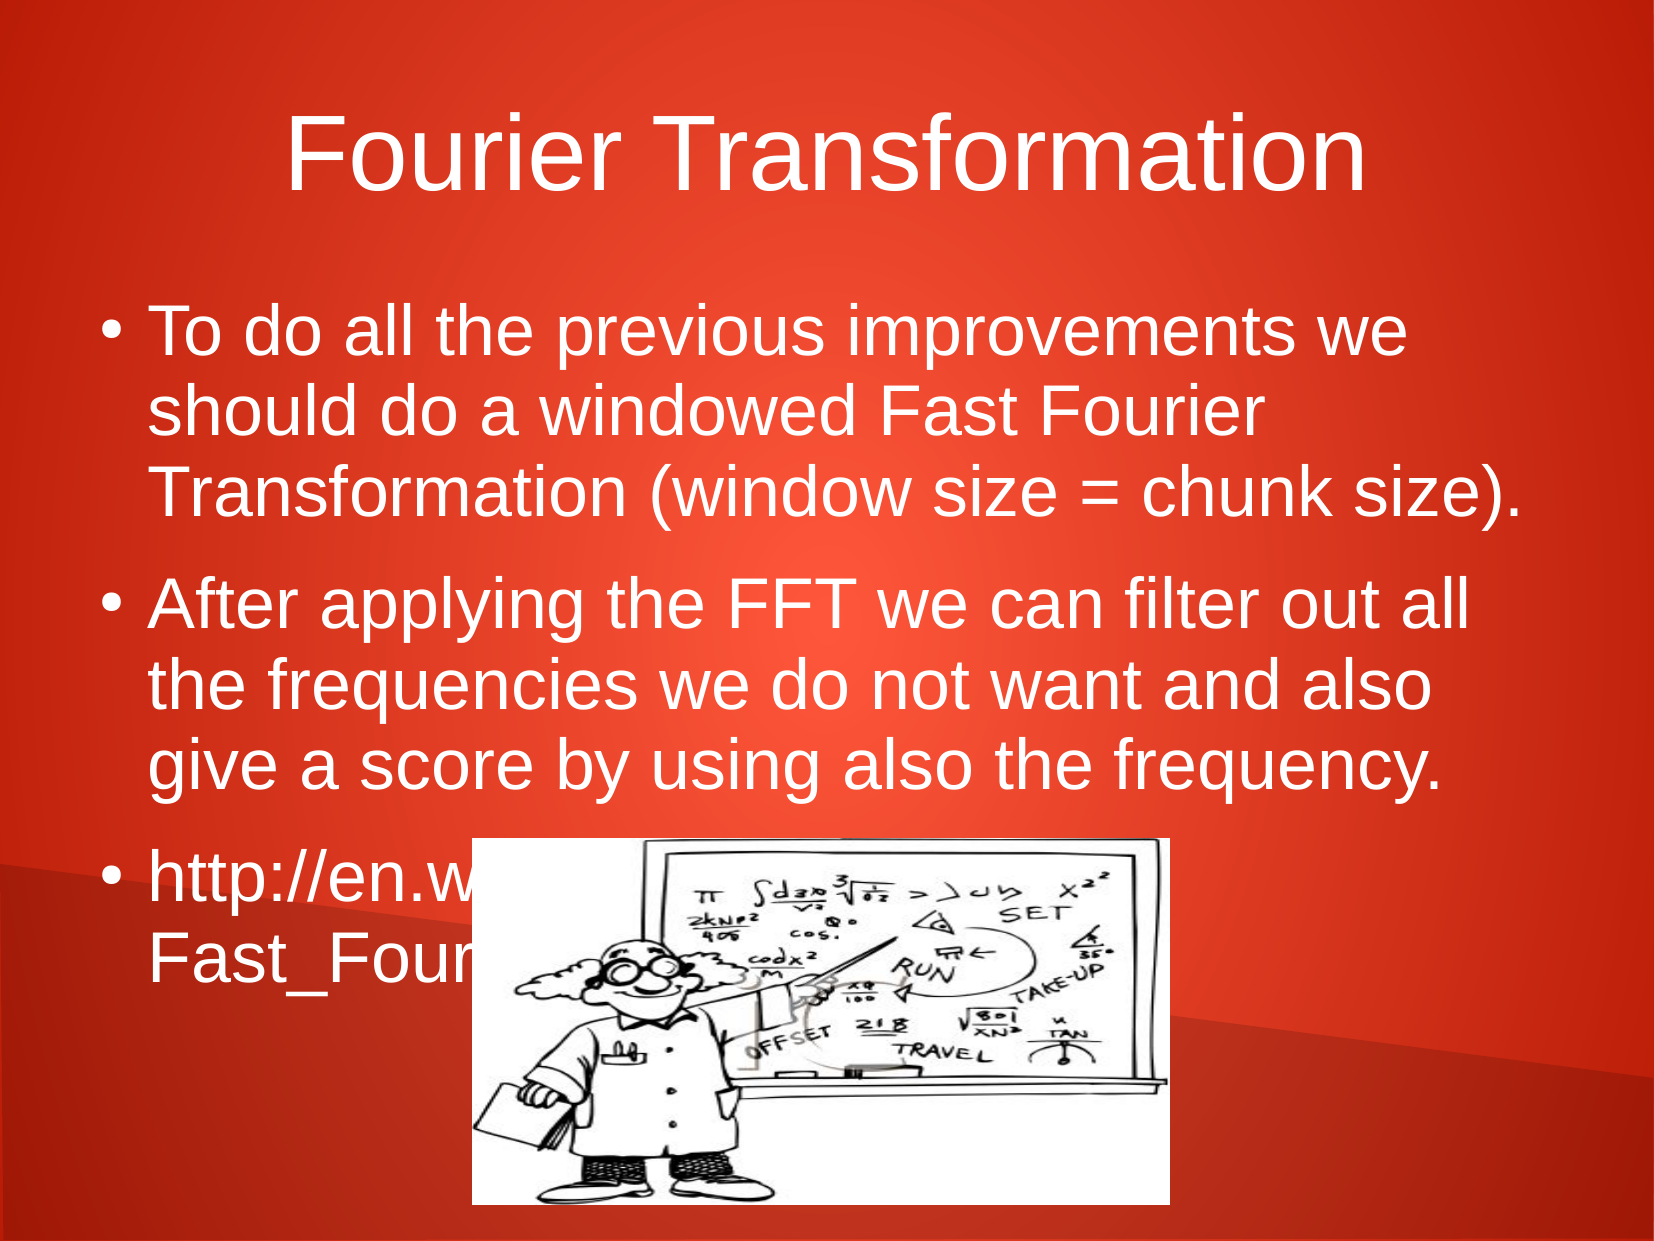

# Fourier Transformation
To do all the previous improvements we should do a windowed Fast Fourier Transformation (window size = chunk size).
After applying the FFT we can filter out all the frequencies we do not want and also give a score by using also the frequency.
http://en.wikipedia.org/wiki/Fast_Fourier_transform